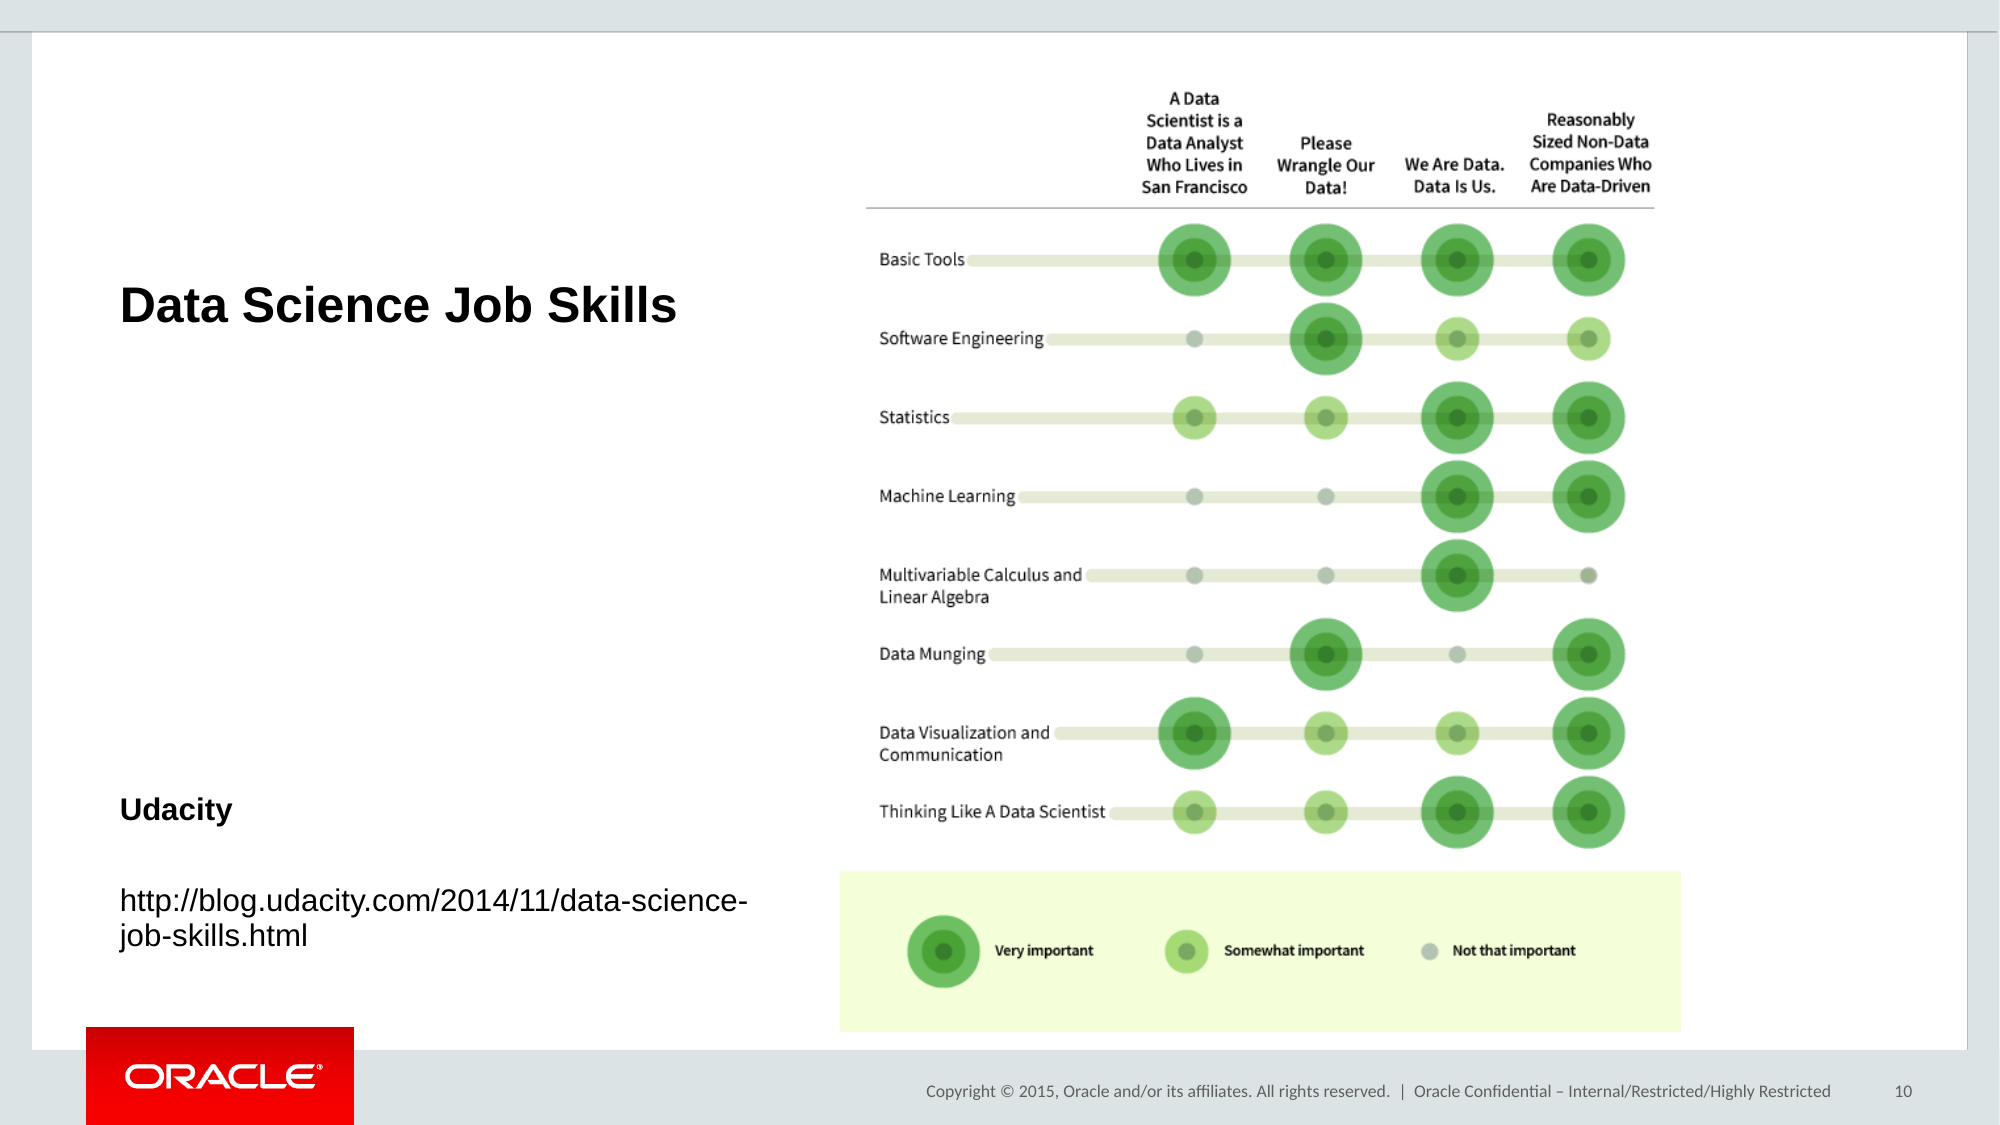

Data Science Job Skills
Udacity
http://blog.udacity.com/2014/11/data-science-job-skills.html
Oracle Confidential – Internal/Restricted/Highly Restricted